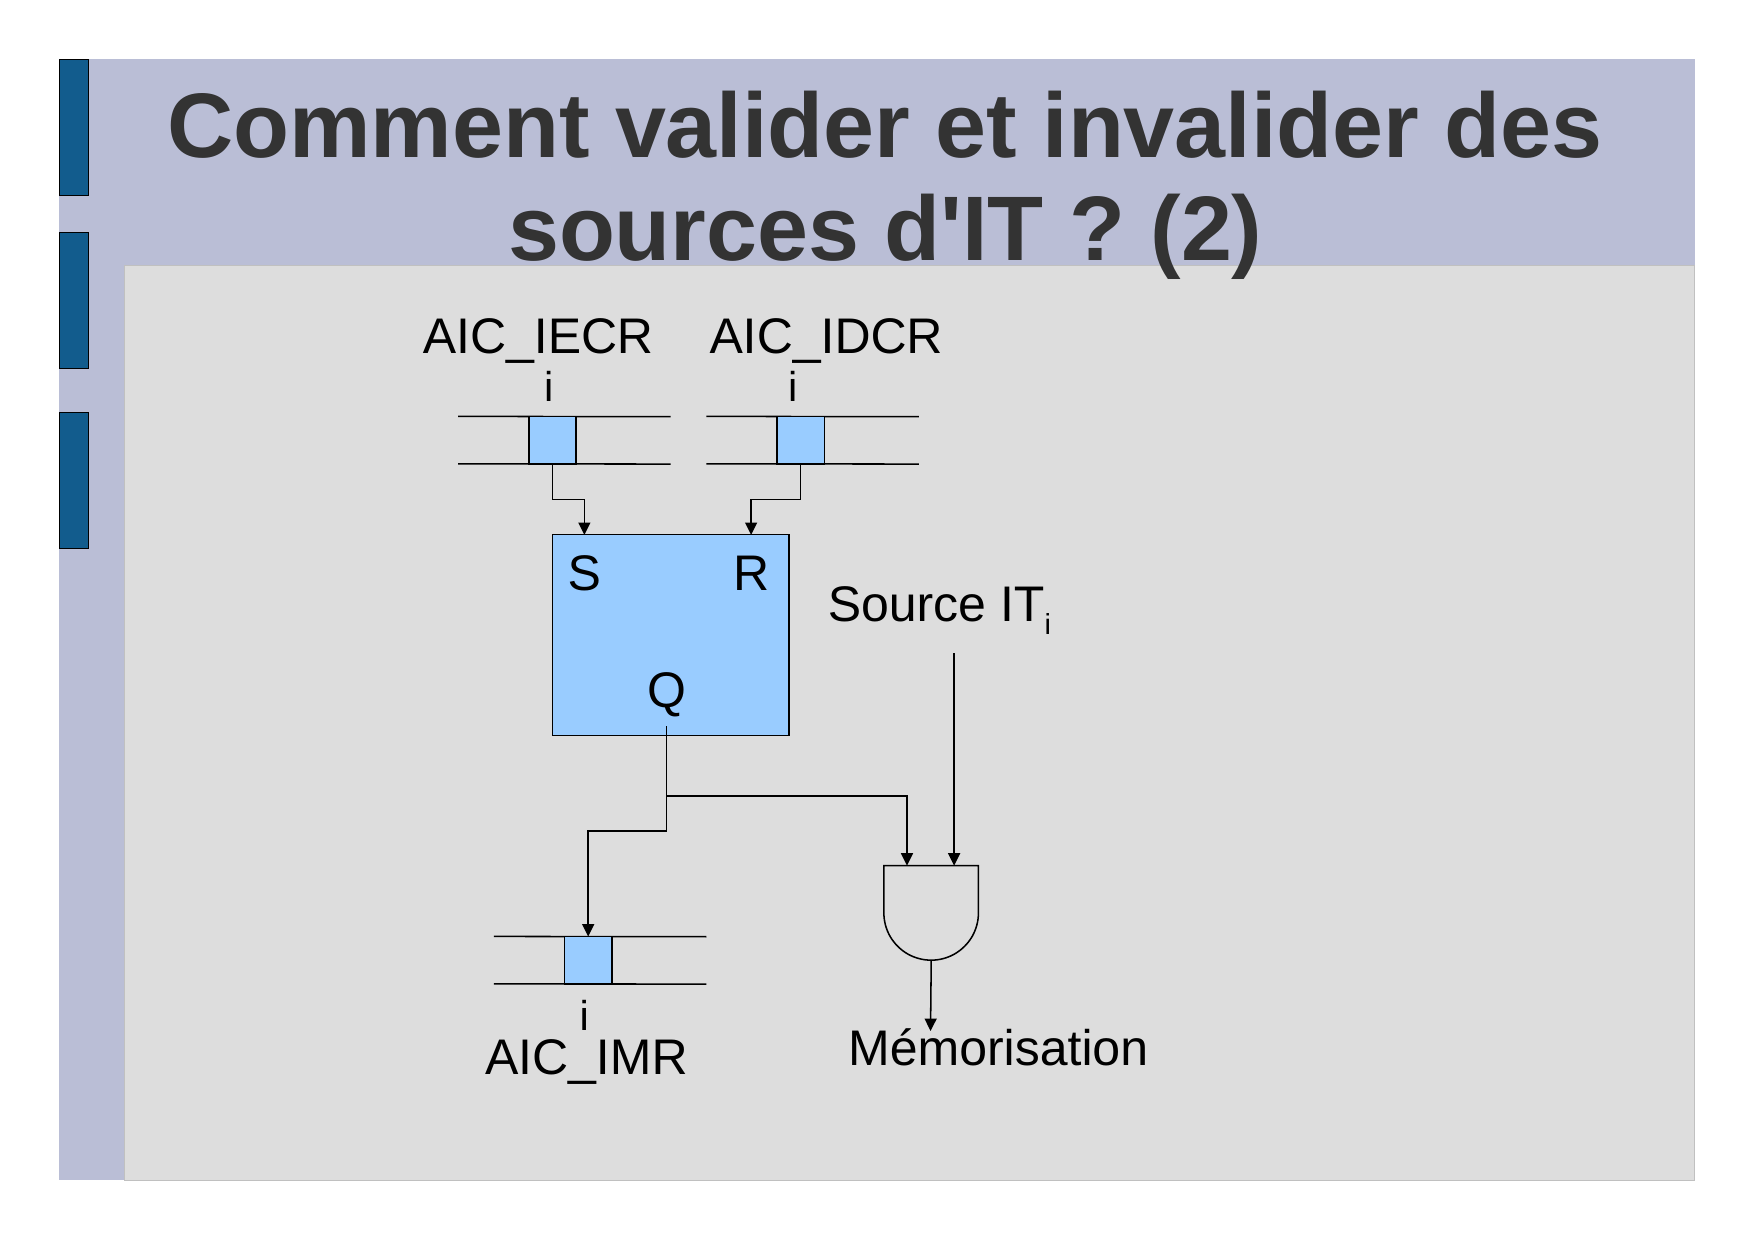

# Comment valider et invalider des sources d'IT ? (2)
AIC_IECR
AIC_IDCR
i
i
S
R
Source ITi
Q
i
Mémorisation
AIC_IMR